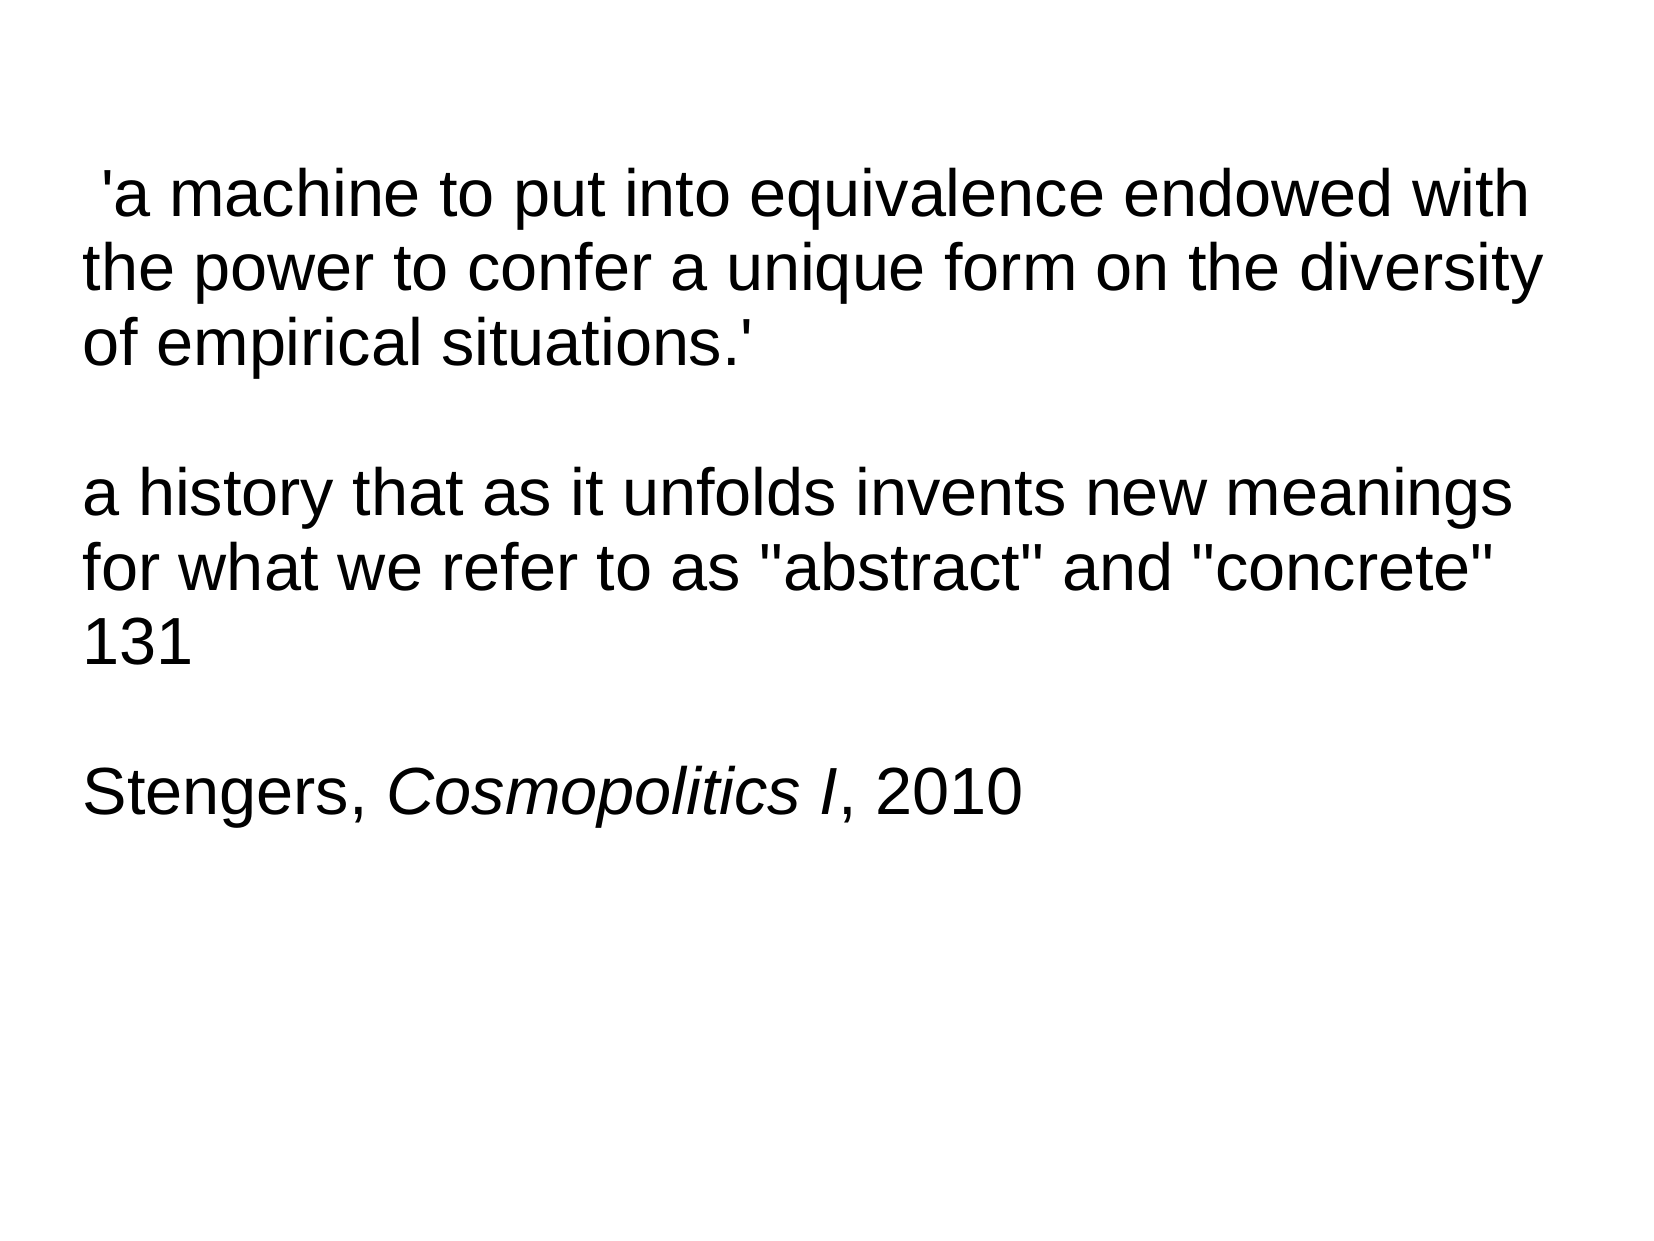

# 'a machine to put into equivalence endowed with the power to confer a unique form on the diversity of empirical situations.'
a history that as it unfolds invents new meanings for what we refer to as "abstract" and "concrete" 131
Stengers, Cosmopolitics I, 2010